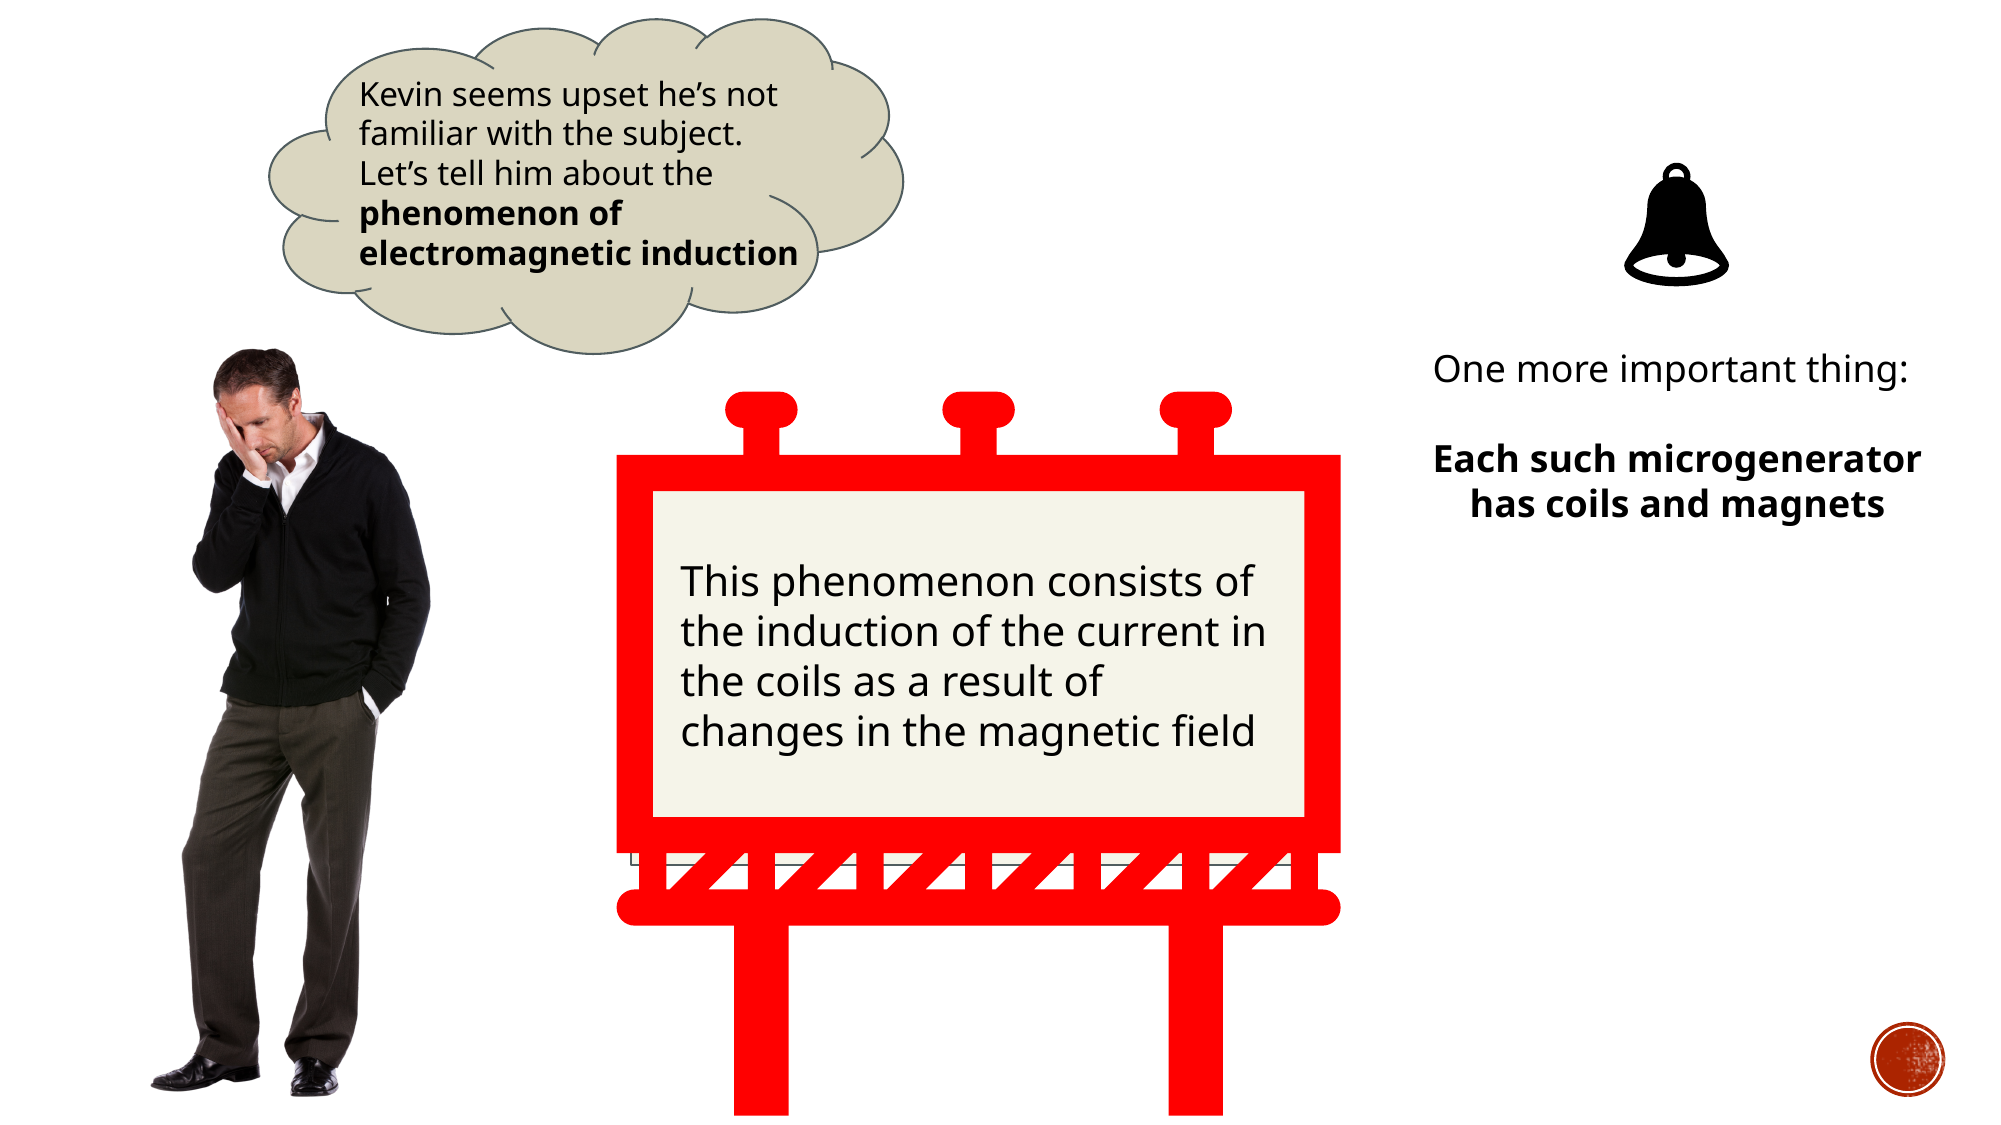

Kevin seems upset he’s not familiar with the subject.
Let’s tell him about the phenomenon of electromagnetic induction
One more important thing:
Each such microgenerator has coils and magnets
This phenomenon consists of the induction of the current in the coils as a result of changes in the magnetic field